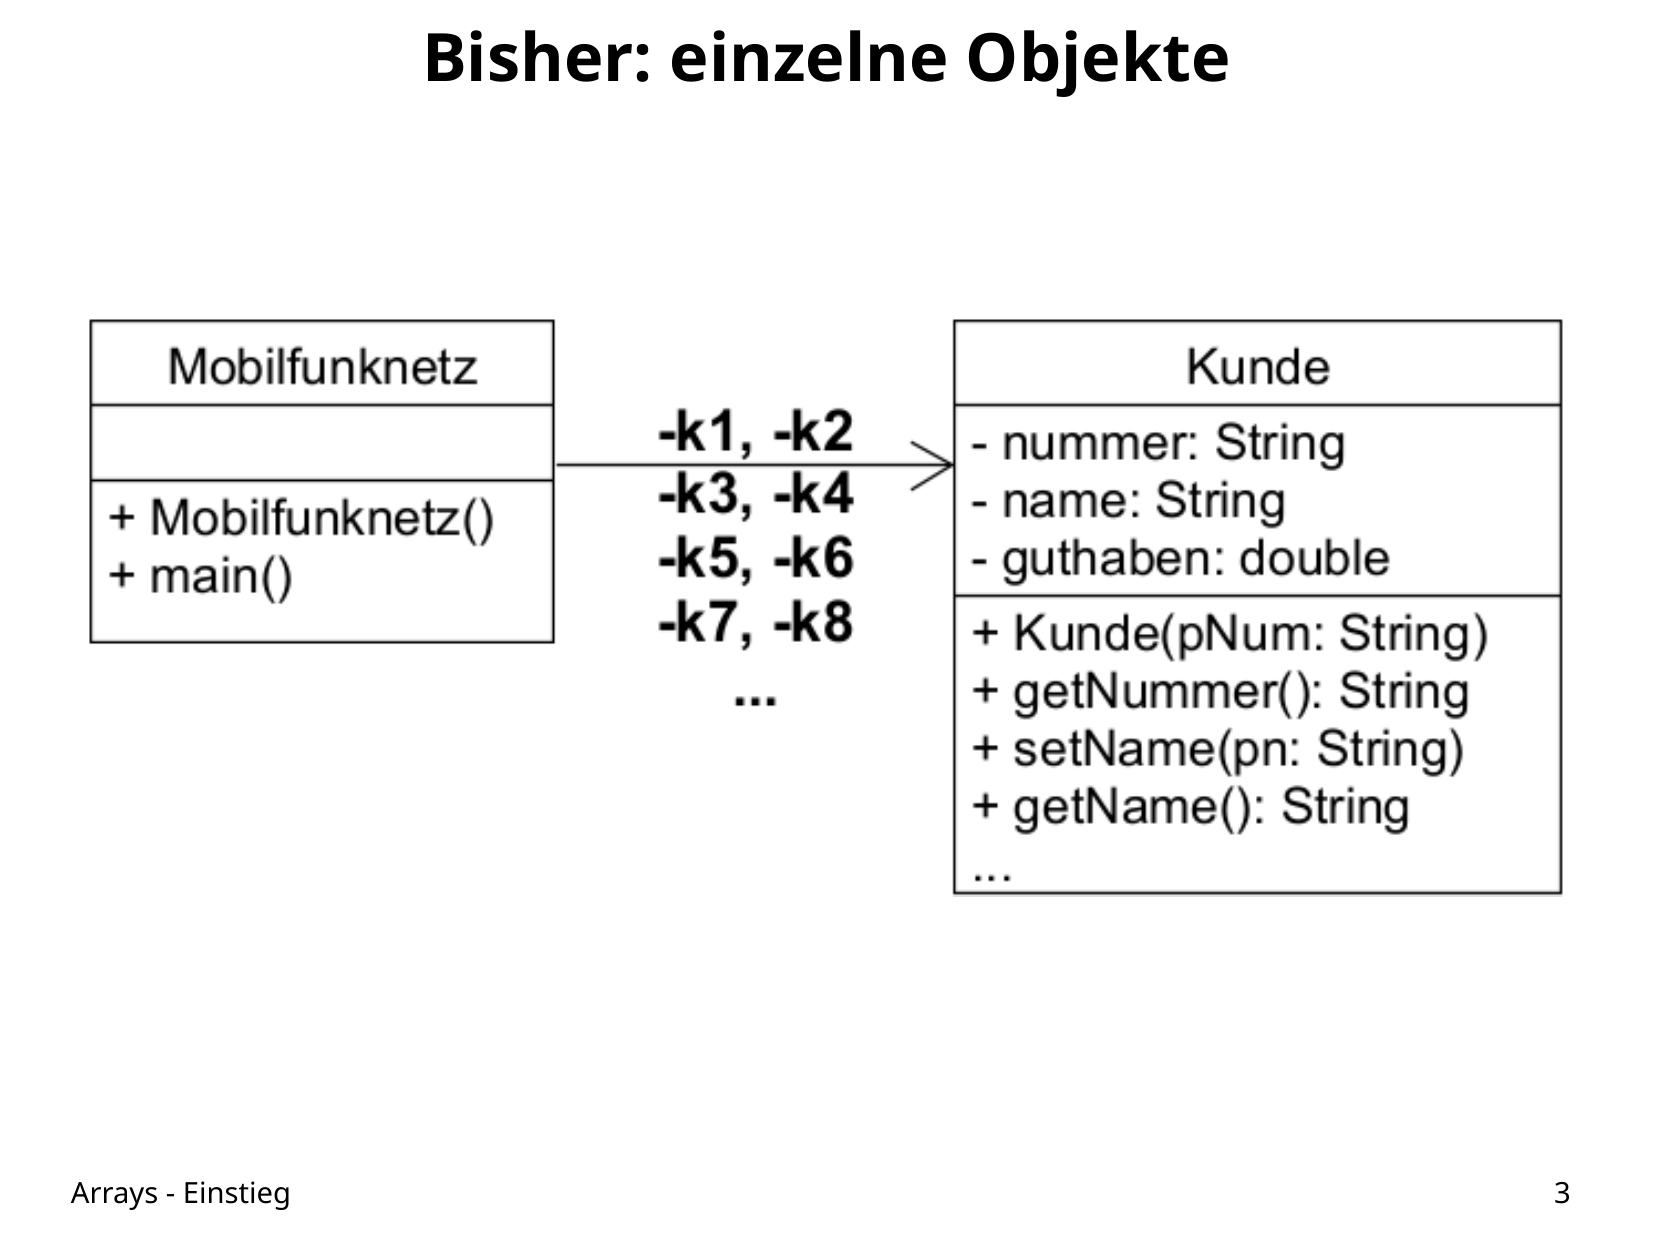

# Bisher: einzelne Objekte
Arrays - Einstieg
3